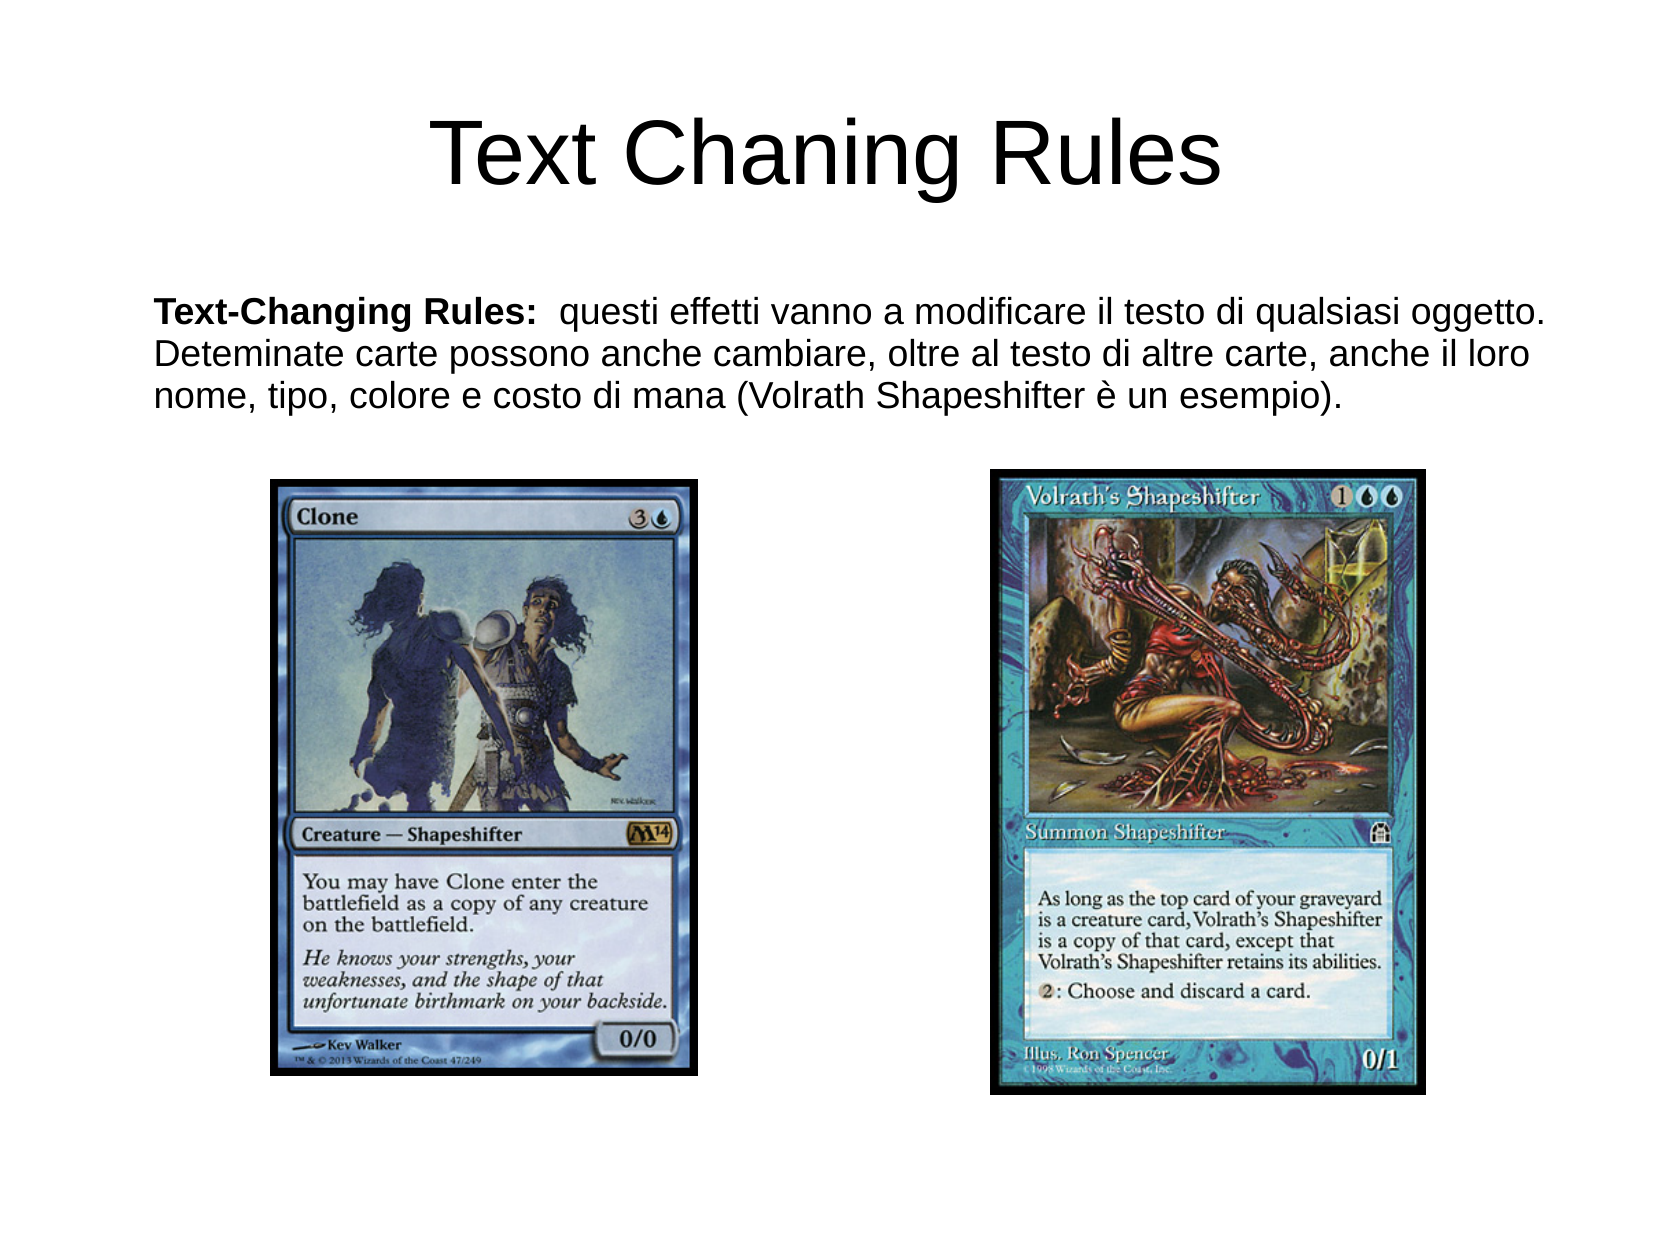

# Text Chaning Rules
Text-Changing Rules: questi effetti vanno a modificare il testo di qualsiasi oggetto. Deteminate carte possono anche cambiare, oltre al testo di altre carte, anche il loro nome, tipo, colore e costo di mana (Volrath Shapeshifter è un esempio).